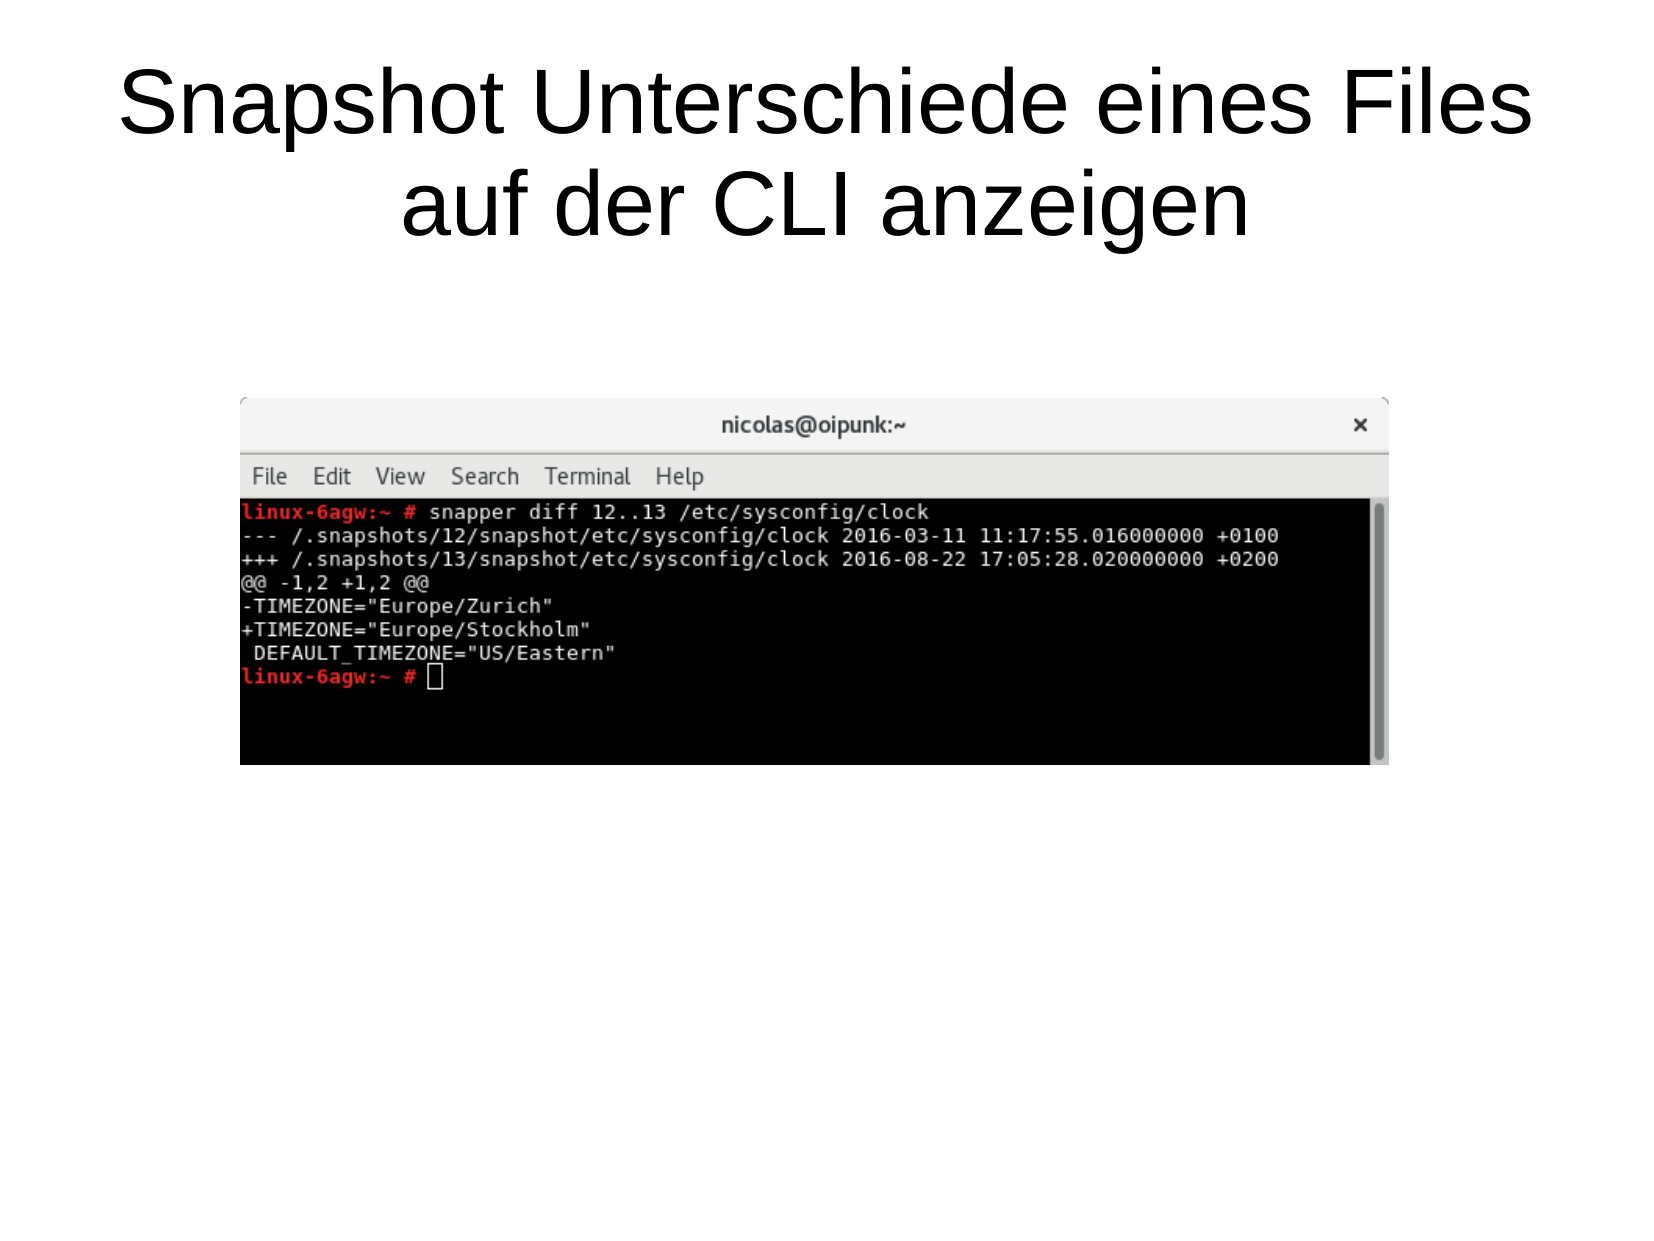

# Snapshot Unterschiede eines Files auf der CLI anzeigen